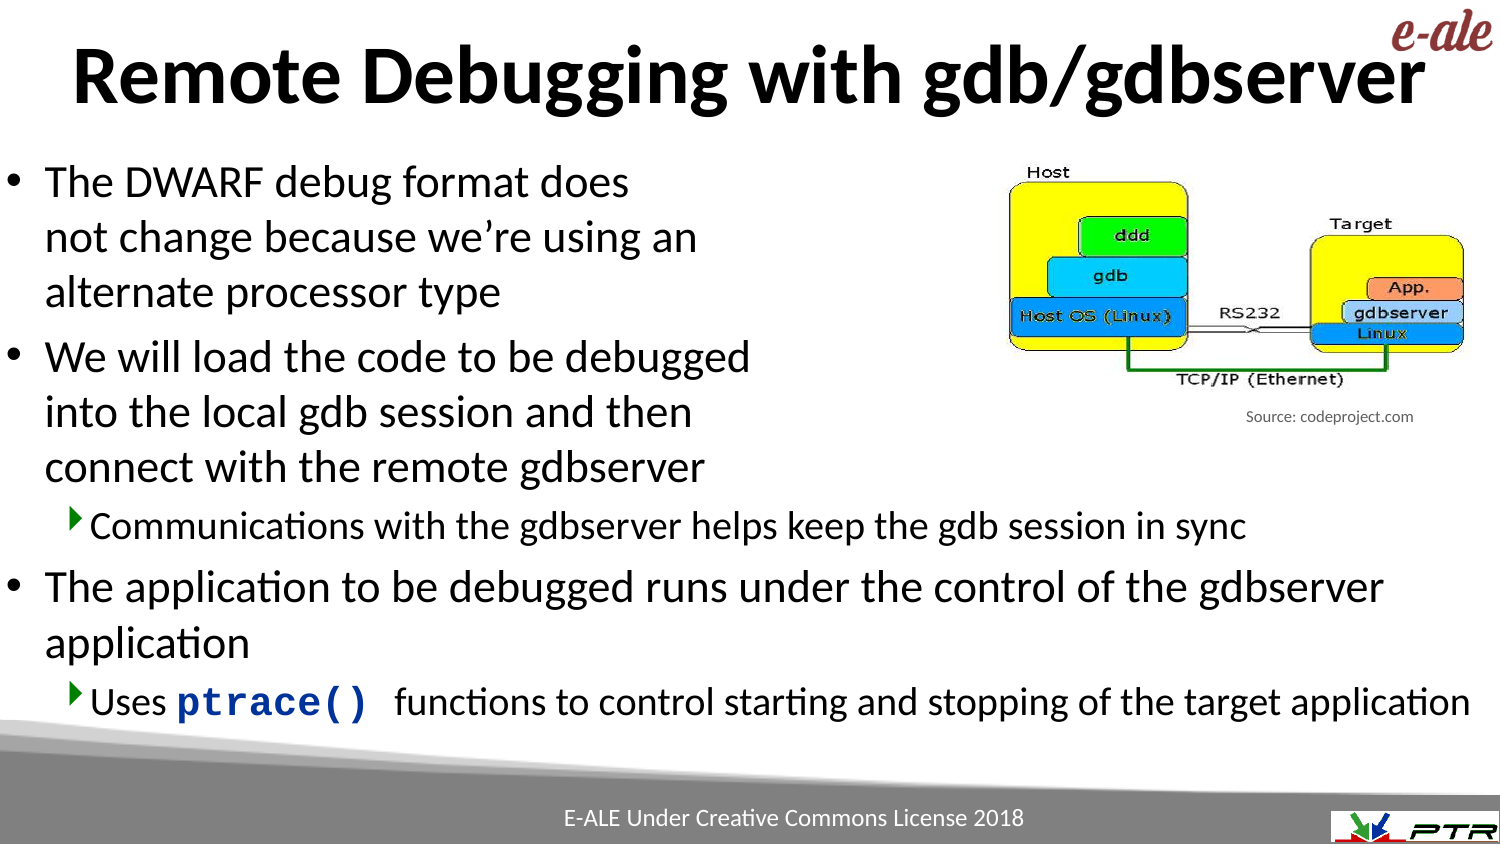

# Remote Debugging with gdb/gdbserver
The DWARF debug format does
not change because we’re using an
alternate processor type
We will load the code to be debugged
into the local gdb session and then
connect with the remote gdbserver
Communications with the gdbserver helps keep the gdb session in sync
The application to be debugged runs under the control of the gdbserver application
Uses ptrace() functions to control starting and stopping of the target application
Source: codeproject.com